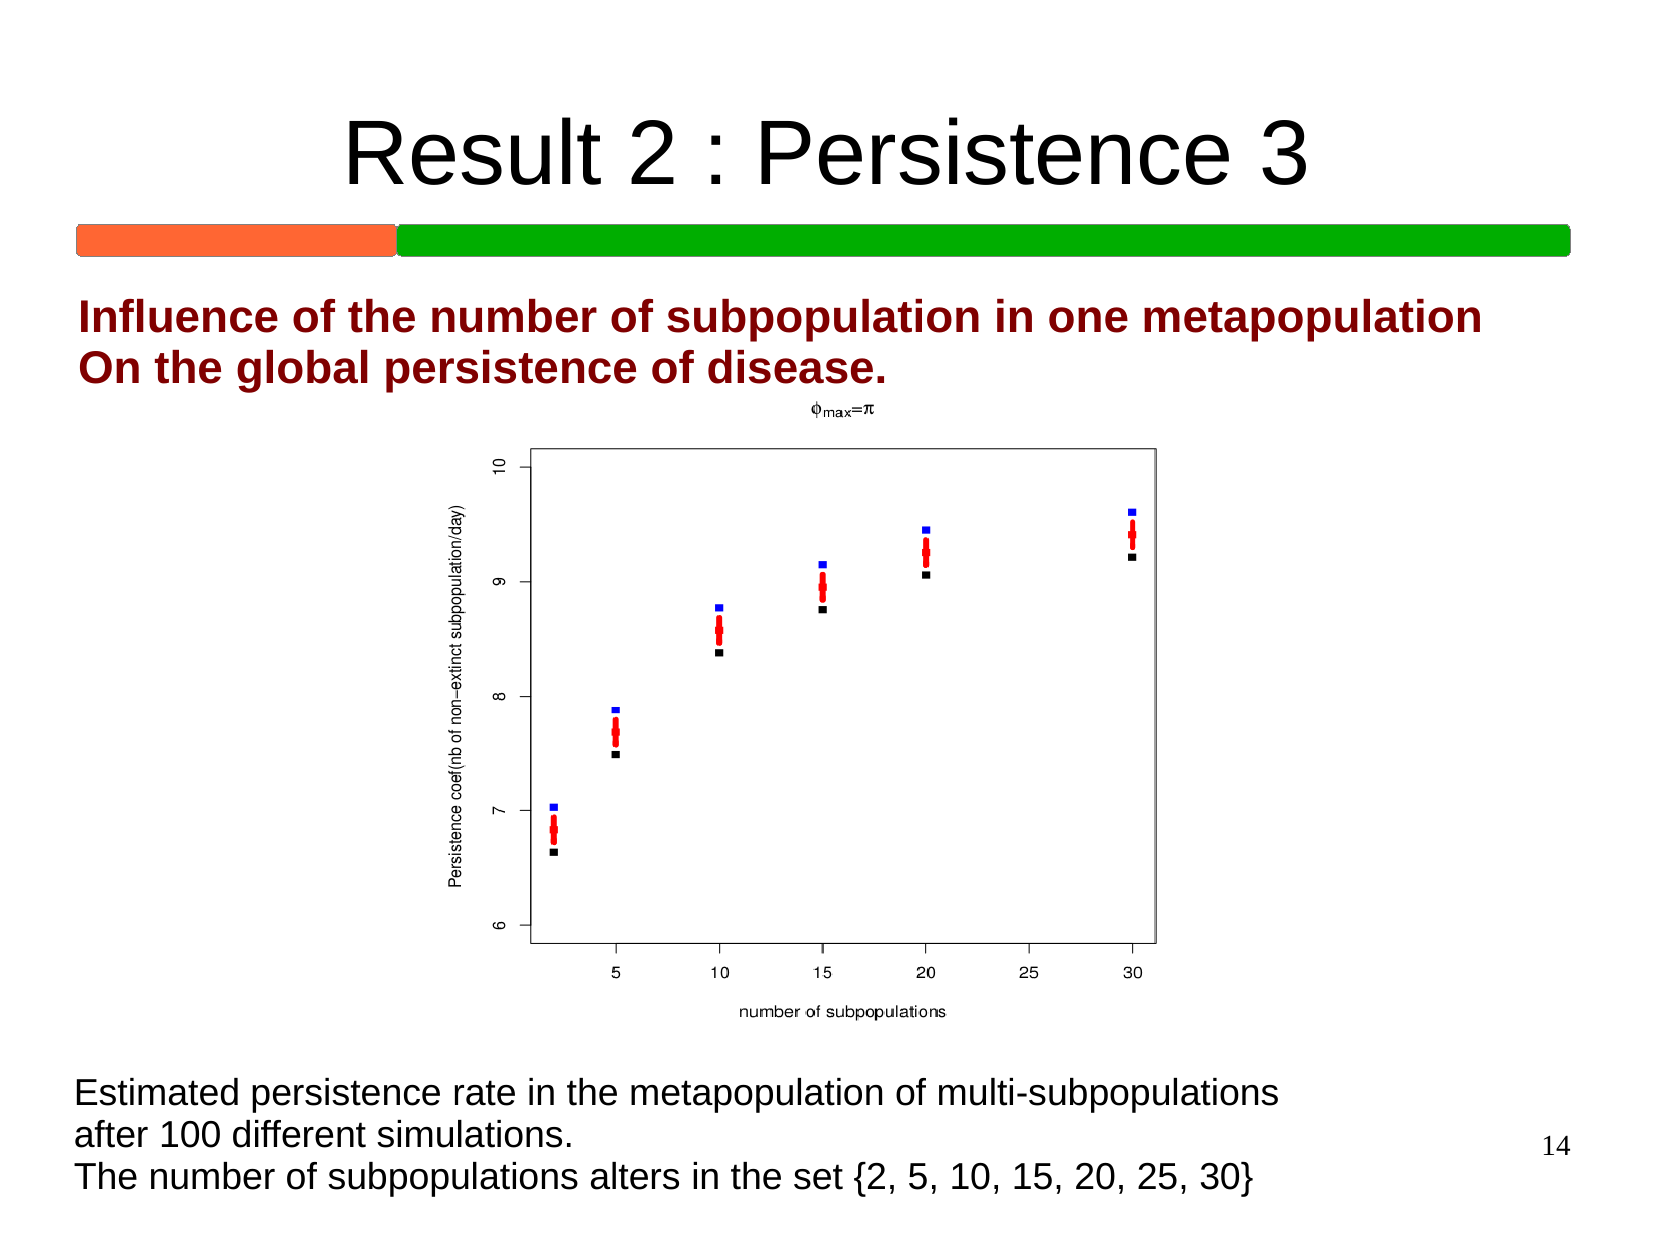

# Result 2 : Persistence 3
Influence of the number of subpopulation in one metapopulation
On the global persistence of disease.
Estimated persistence rate in the metapopulation of multi-subpopulations
after 100 different simulations.
The number of subpopulations alters in the set {2, 5, 10, 15, 20, 25, 30}
14